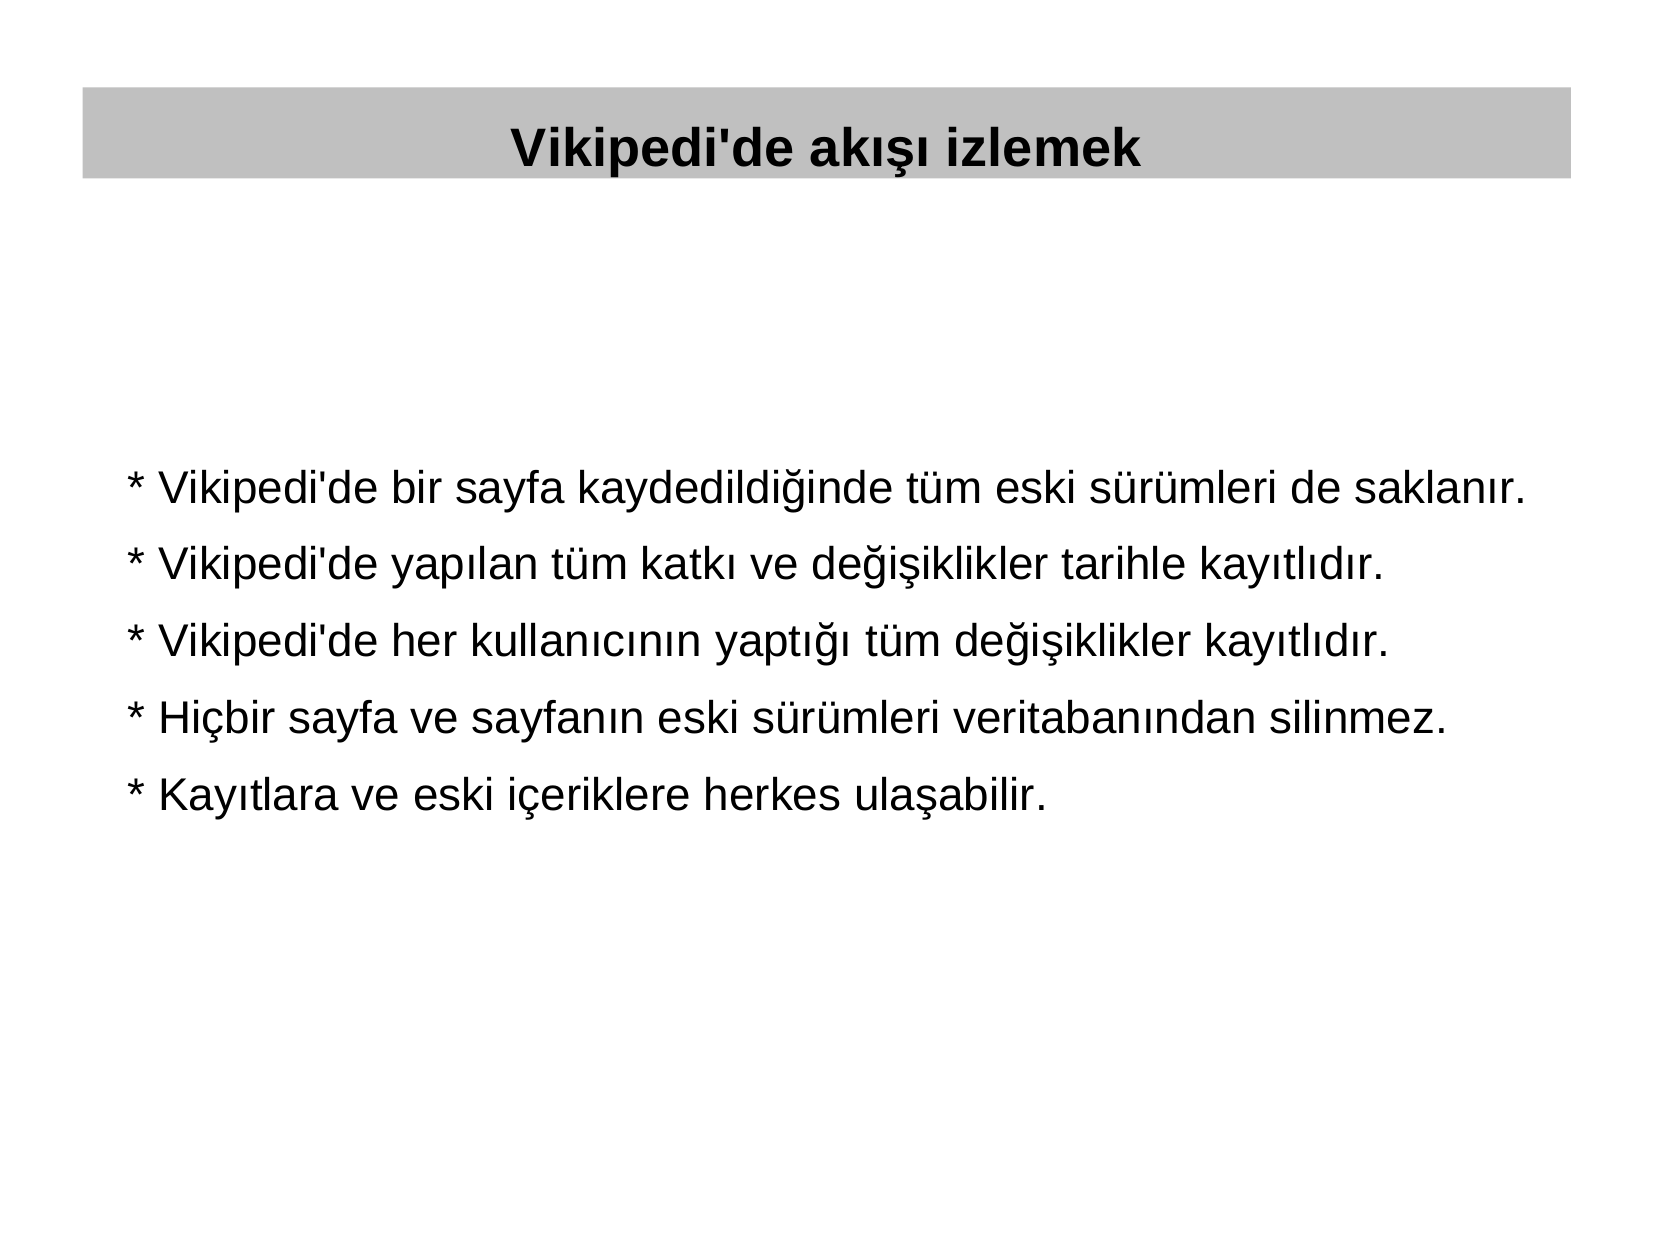

# Vikipedi'de akışı izlemek
 * Vikipedi'de bir sayfa kaydedildiğinde tüm eski sürümleri de saklanır.
 * Vikipedi'de yapılan tüm katkı ve değişiklikler tarihle kayıtlıdır.
 * Vikipedi'de her kullanıcının yaptığı tüm değişiklikler kayıtlıdır.
 * Hiçbir sayfa ve sayfanın eski sürümleri veritabanından silinmez.
 * Kayıtlara ve eski içeriklere herkes ulaşabilir.